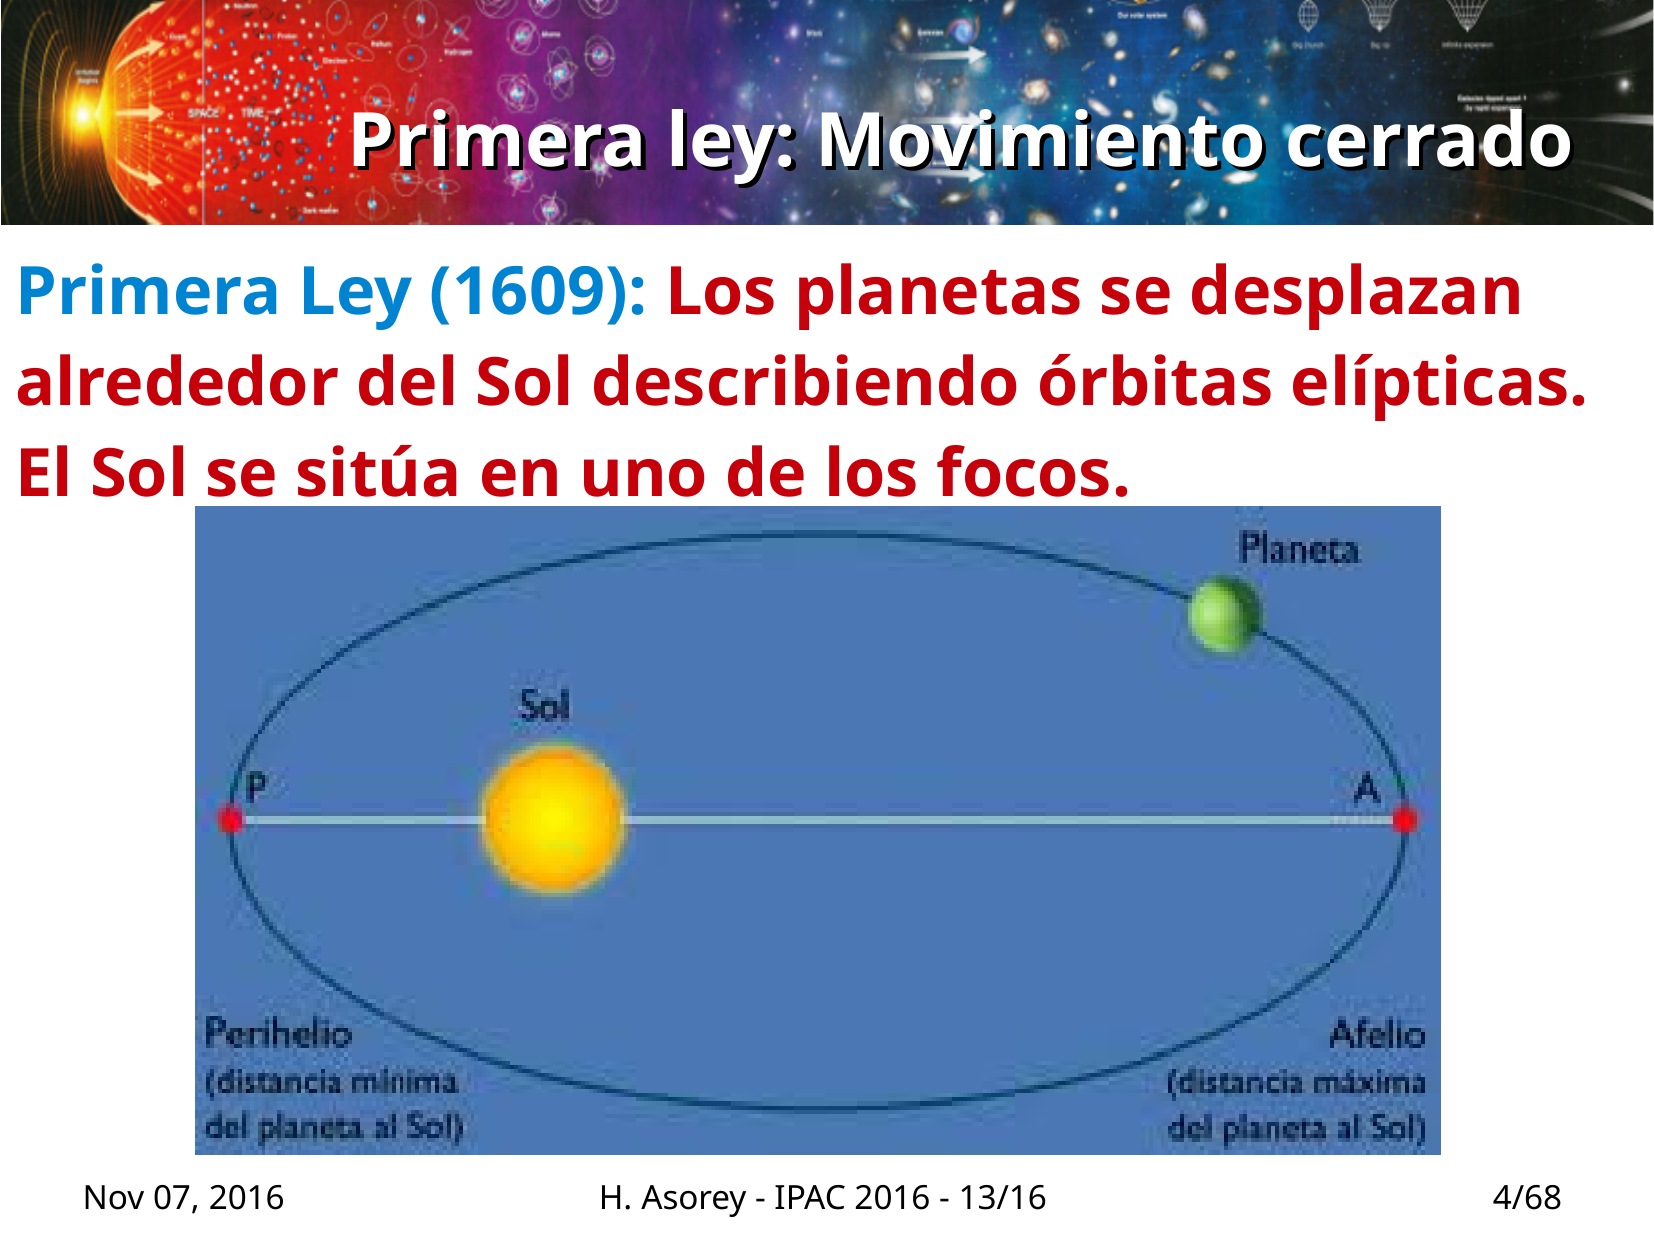

# Primera ley: Movimiento cerrado
Primera Ley (1609): Los planetas se desplazan alrededor del Sol describiendo órbitas elípticas. El Sol se sitúa en uno de los focos.
Nov 07, 2016
H. Asorey - IPAC 2016 - 13/16
4